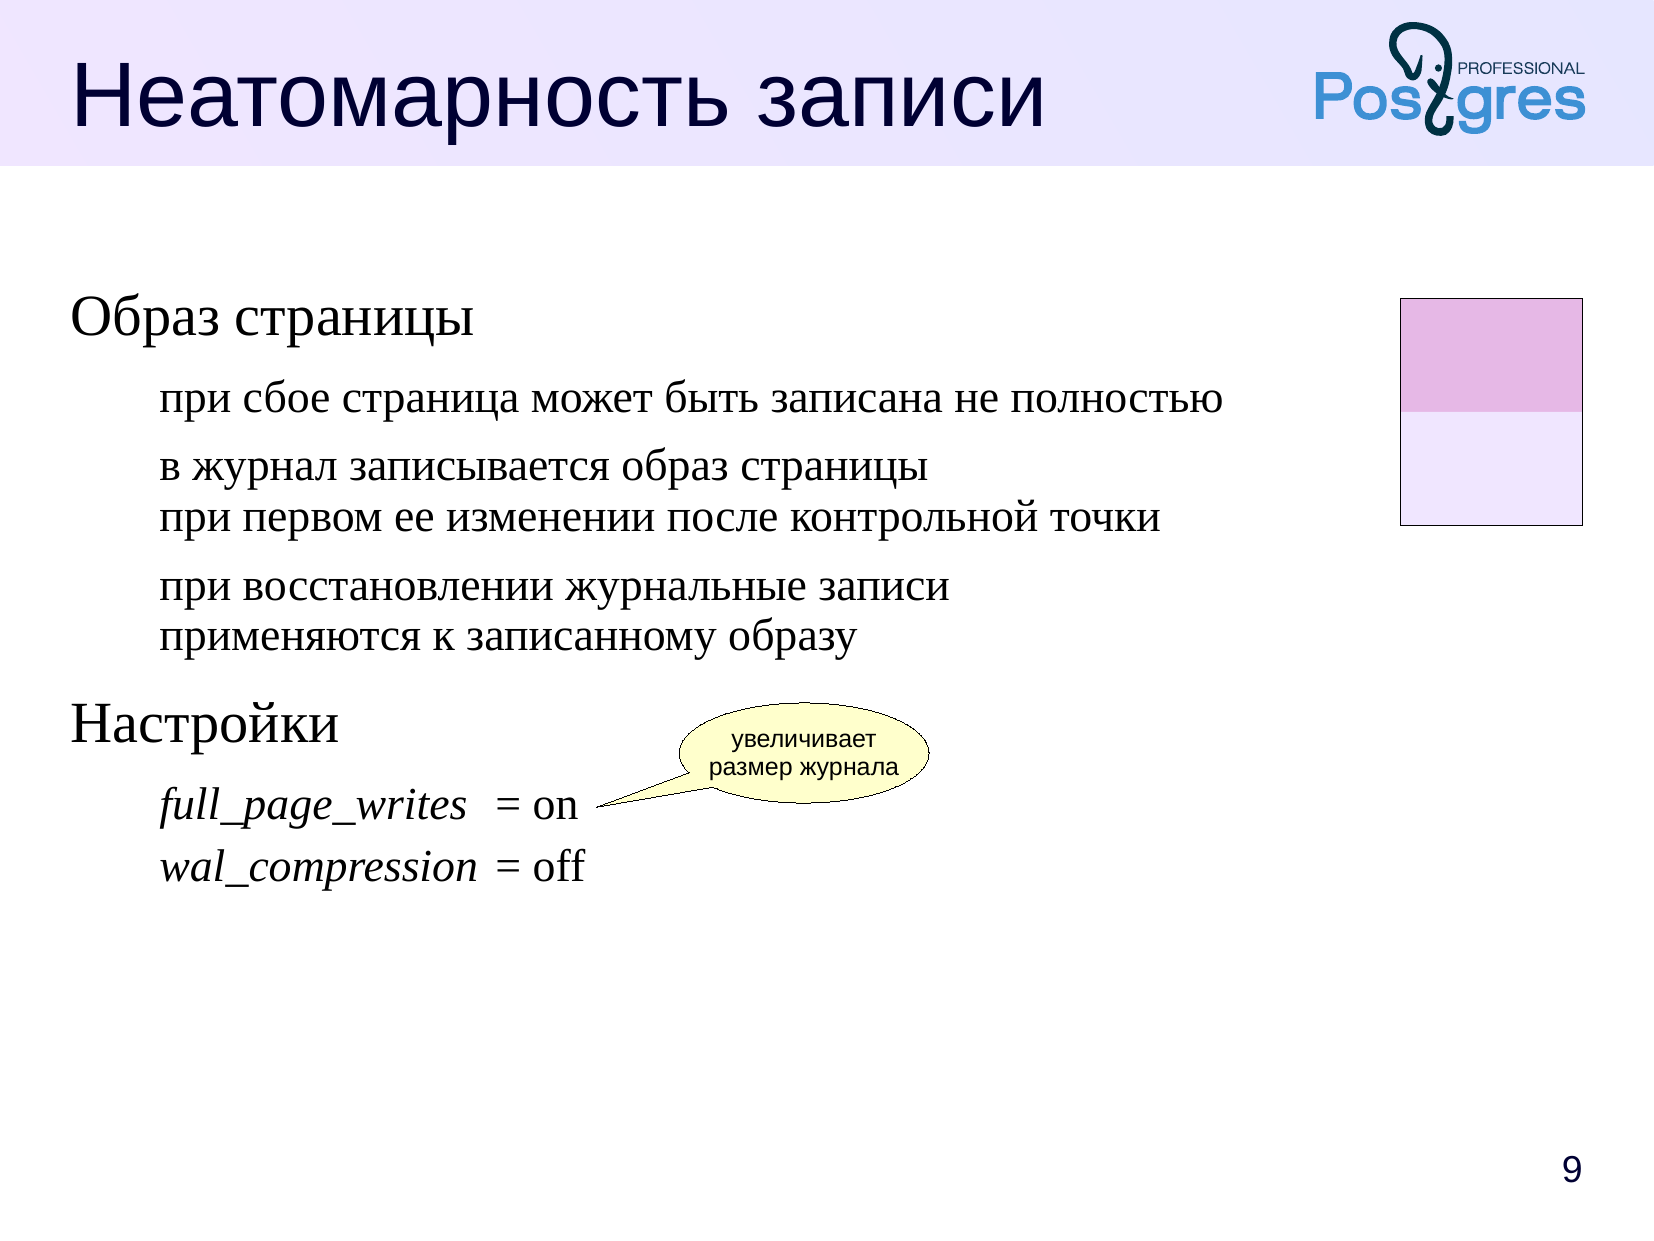

# Неатомарность записи
Образ страницы
при сбое страница может быть записана не полностью
в журнал записывается образ страницы
при первом ее изменении после контрольной точки
при восстановлении журнальные записи
применяются к записанному образу
Настройки
full_page_writes	= on
wal_compression	= off
увеличивает
размер журнала